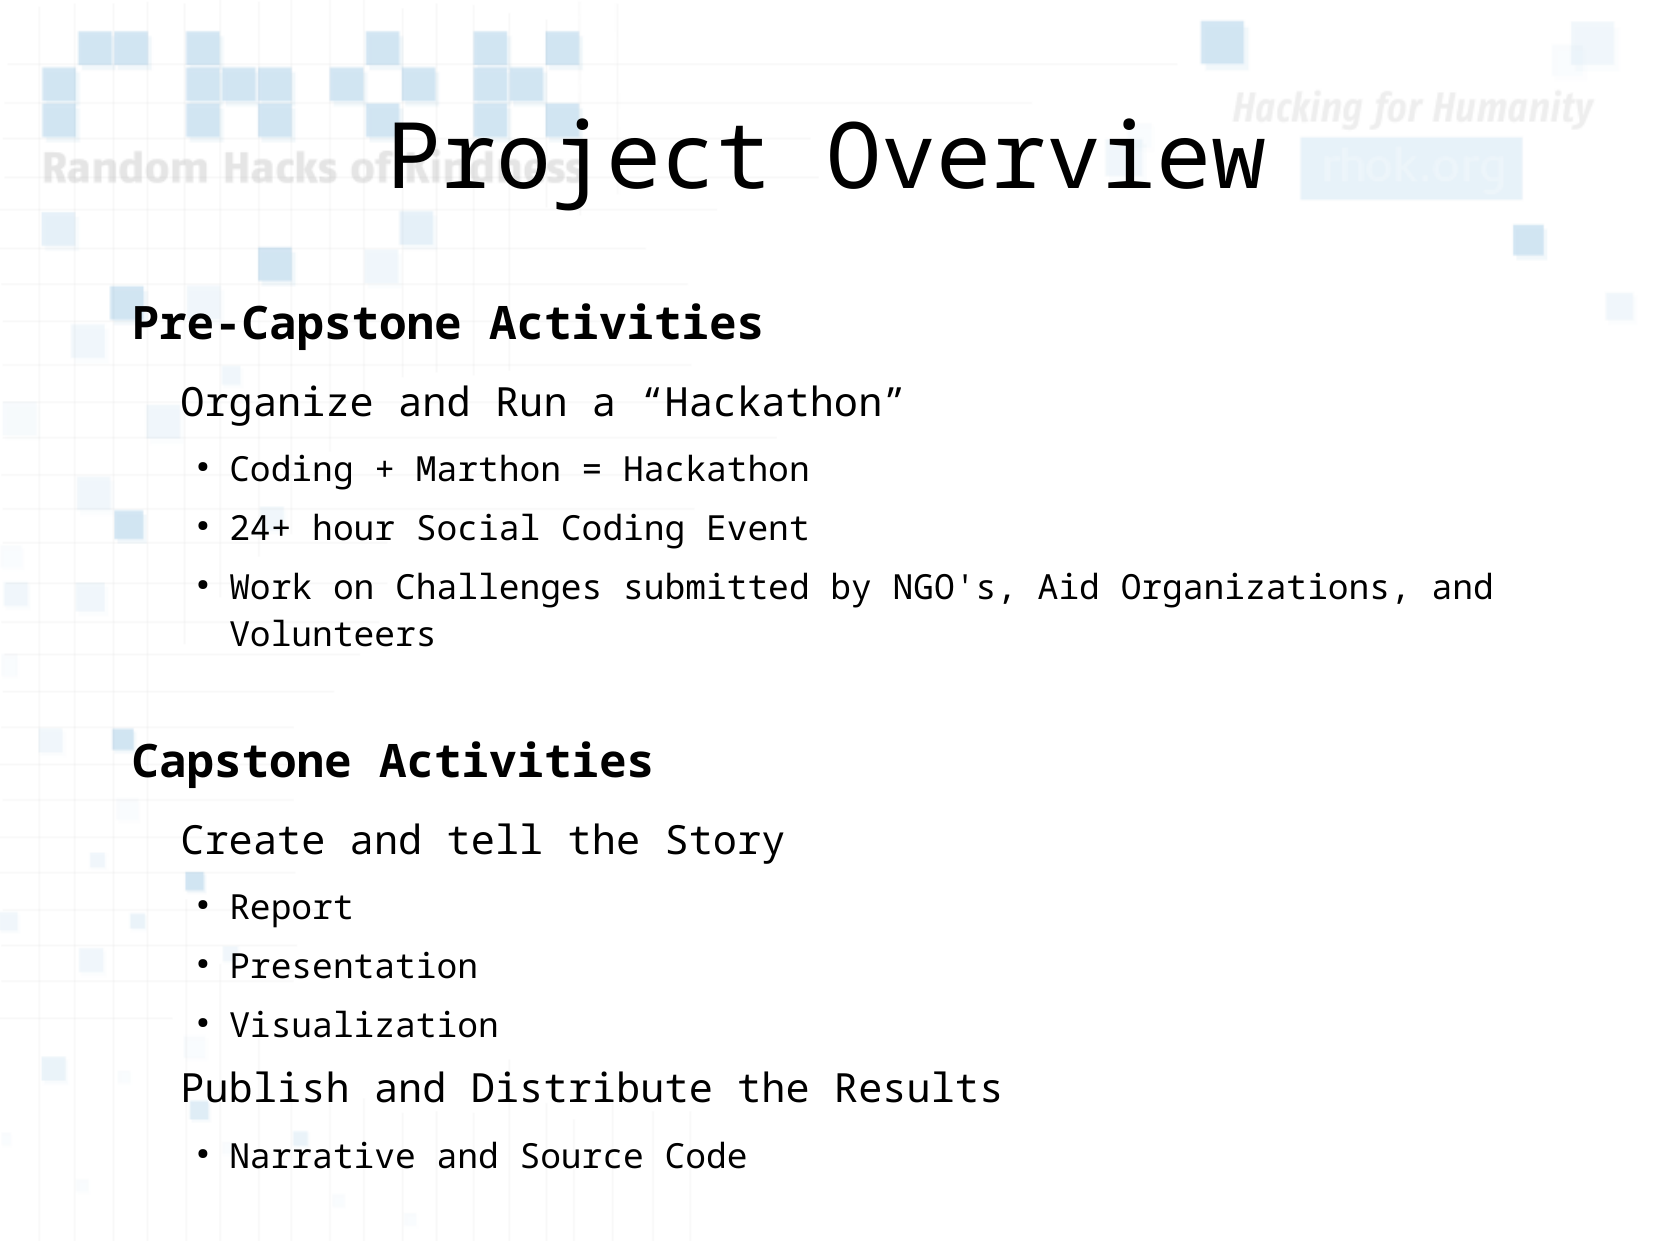

# Project Overview
Pre-Capstone Activities
Organize and Run a “Hackathon”
Coding + Marthon = Hackathon
24+ hour Social Coding Event
Work on Challenges submitted by NGO's, Aid Organizations, and Volunteers
Capstone Activities
Create and tell the Story
Report
Presentation
Visualization
Publish and Distribute the Results
Narrative and Source Code